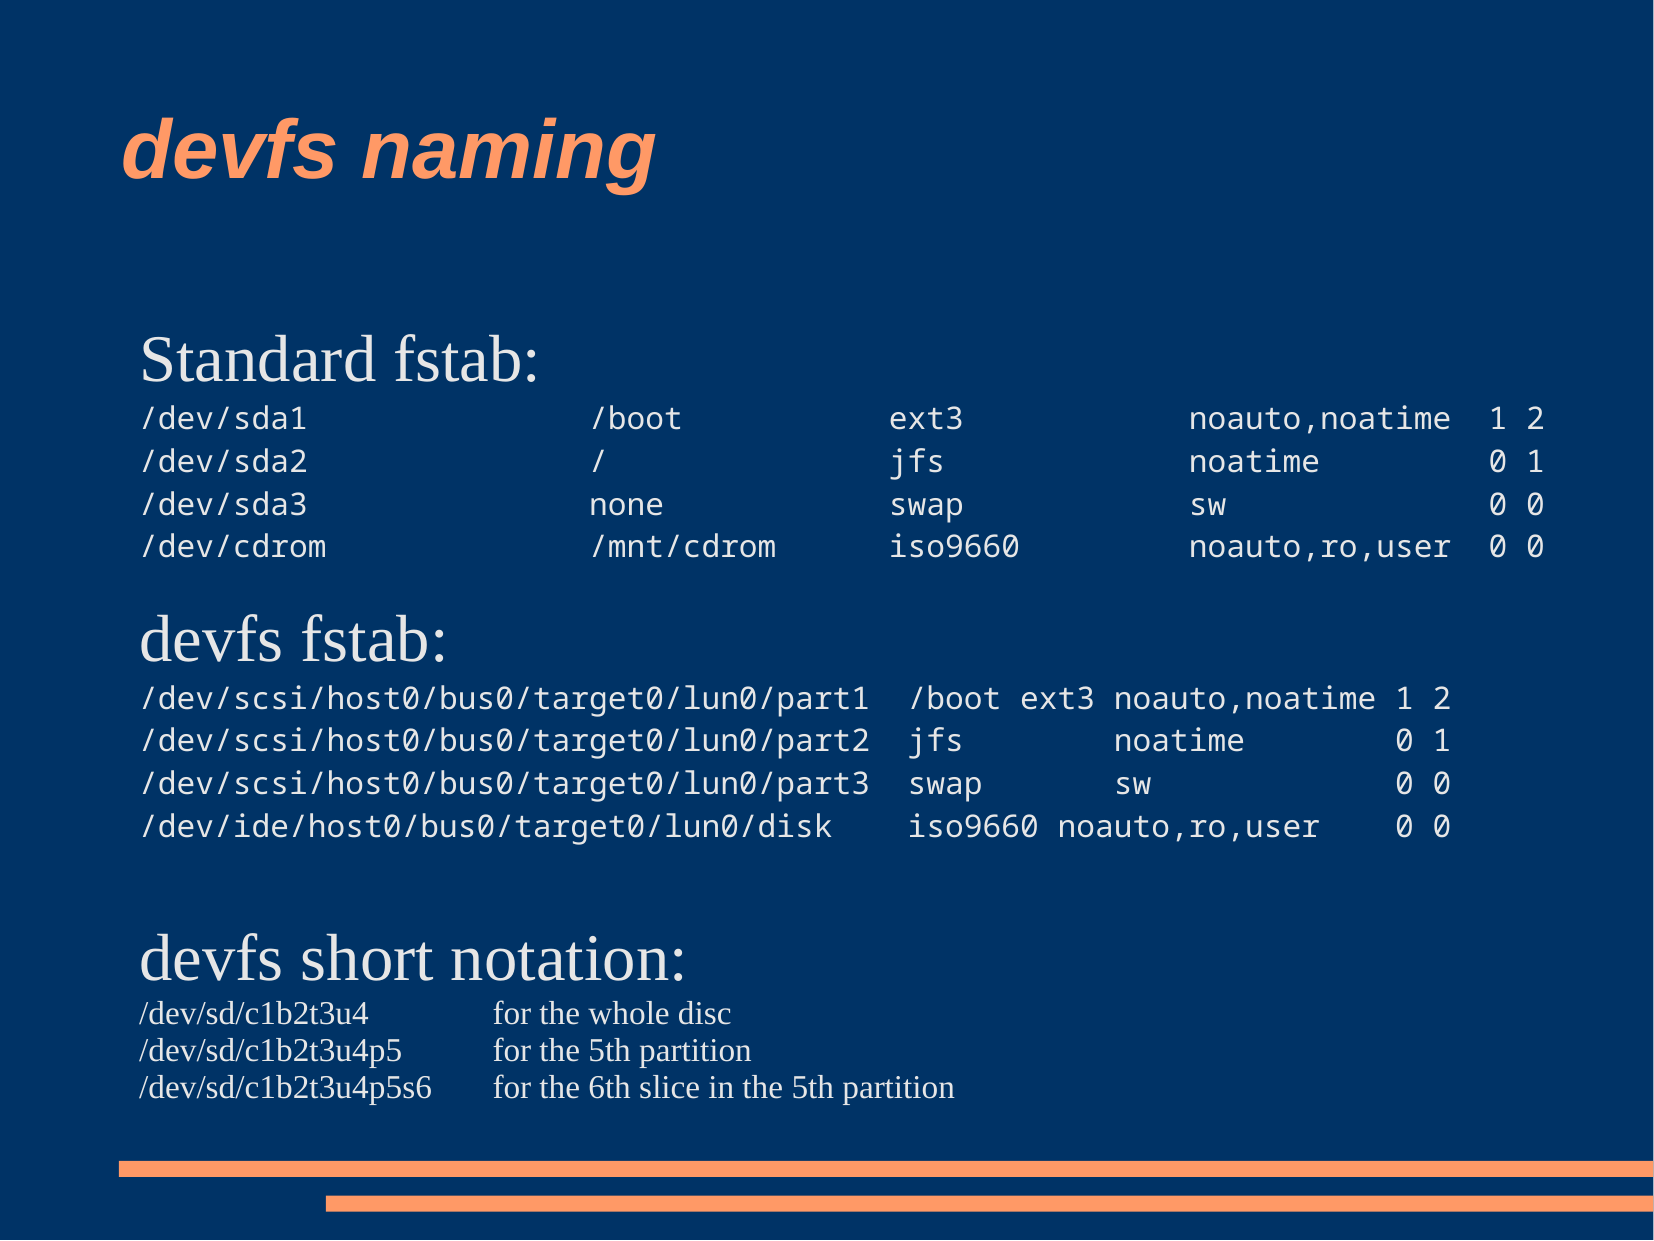

# devfs naming
Standard fstab:
/dev/sda1 /boot ext3 noauto,noatime 1 2
/dev/sda2 / jfs noatime 0 1
/dev/sda3 none swap sw 0 0
/dev/cdrom /mnt/cdrom iso9660 noauto,ro,user 0 0
devfs fstab:
/dev/scsi/host0/bus0/target0/lun0/part1 /boot ext3 noauto,noatime 1 2
/dev/scsi/host0/bus0/target0/lun0/part2 jfs noatime 0 1
/dev/scsi/host0/bus0/target0/lun0/part3 swap sw 0 0
/dev/ide/host0/bus0/target0/lun0/disk iso9660 noauto,ro,user 0 0
devfs short notation:
/dev/sd/c1b2t3u4		for the whole disc
/dev/sd/c1b2t3u4p5		for the 5th partition
/dev/sd/c1b2t3u4p5s6	for the 6th slice in the 5th partition